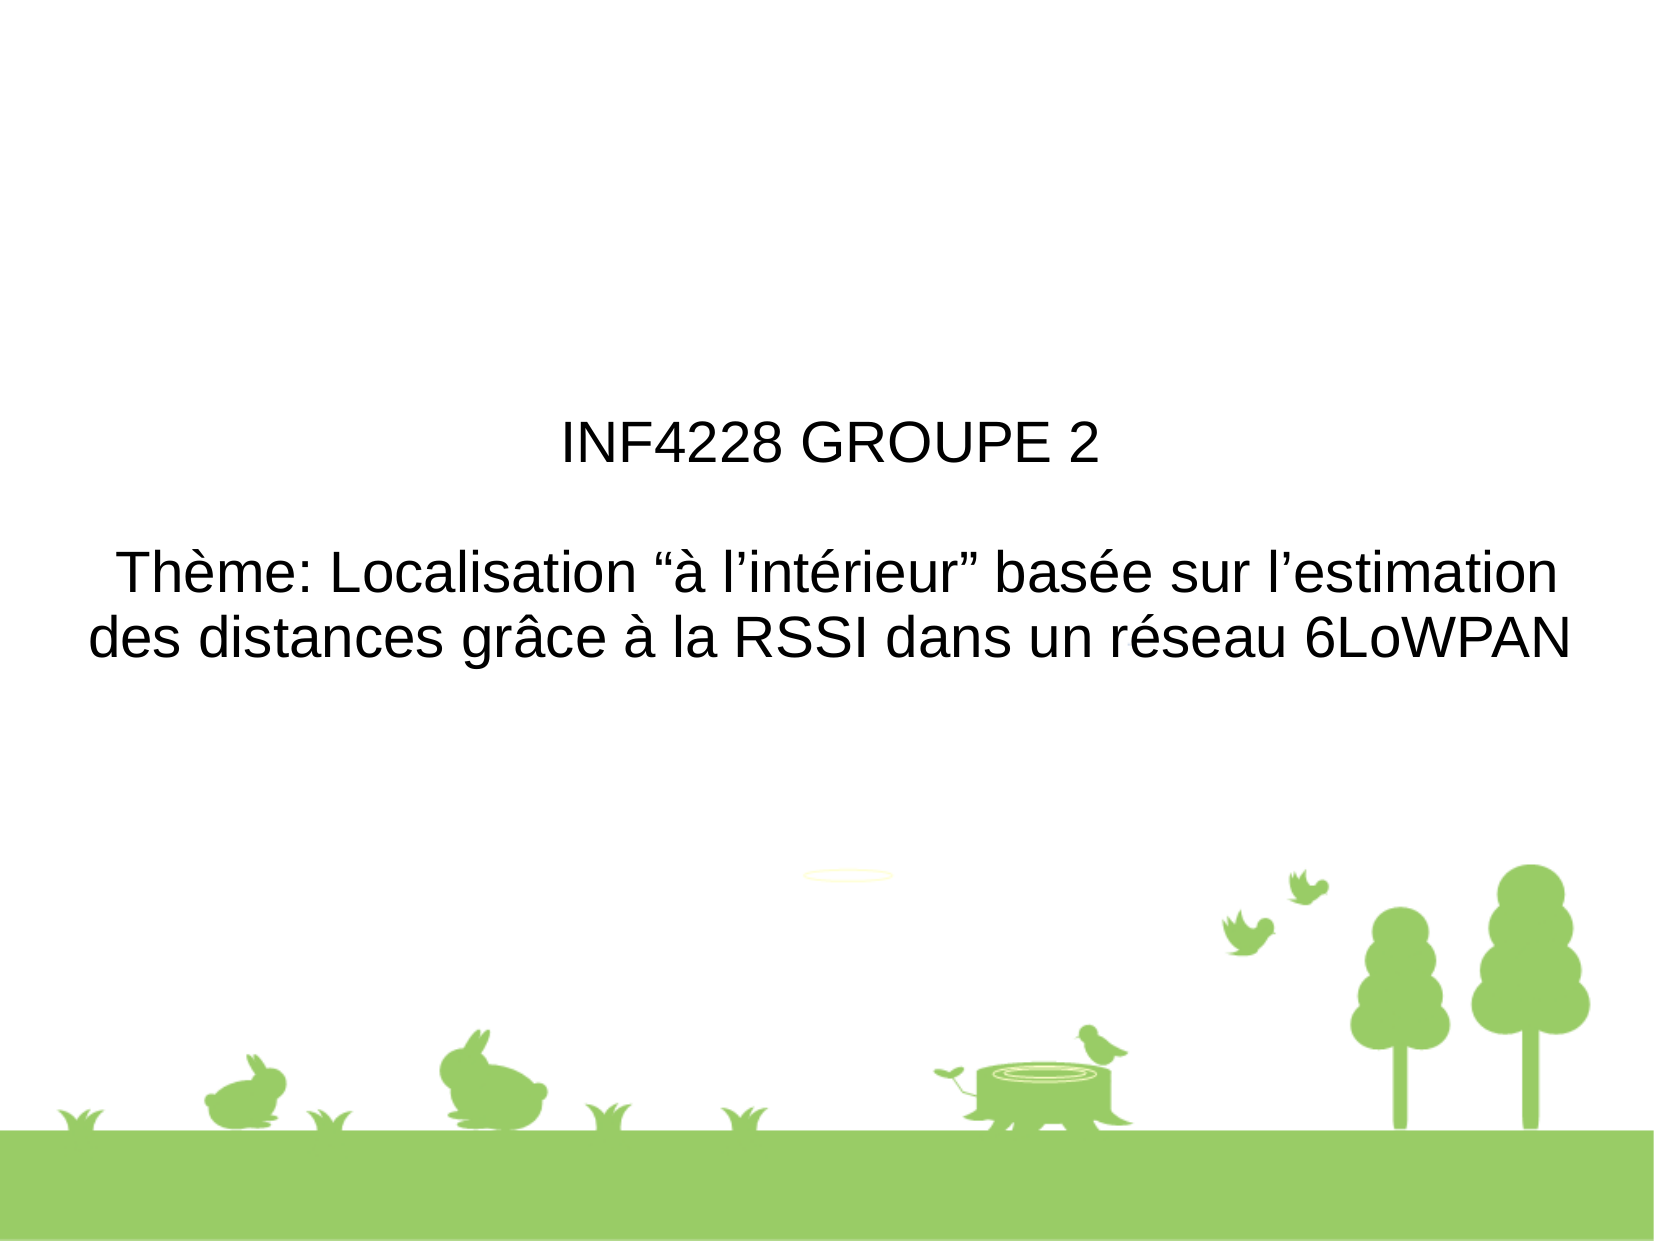

# INF4228 GROUPE 2 Thème: Localisation “à l’intérieur” basée sur l’estimation des distances grâce à la RSSI dans un réseau 6LoWPAN